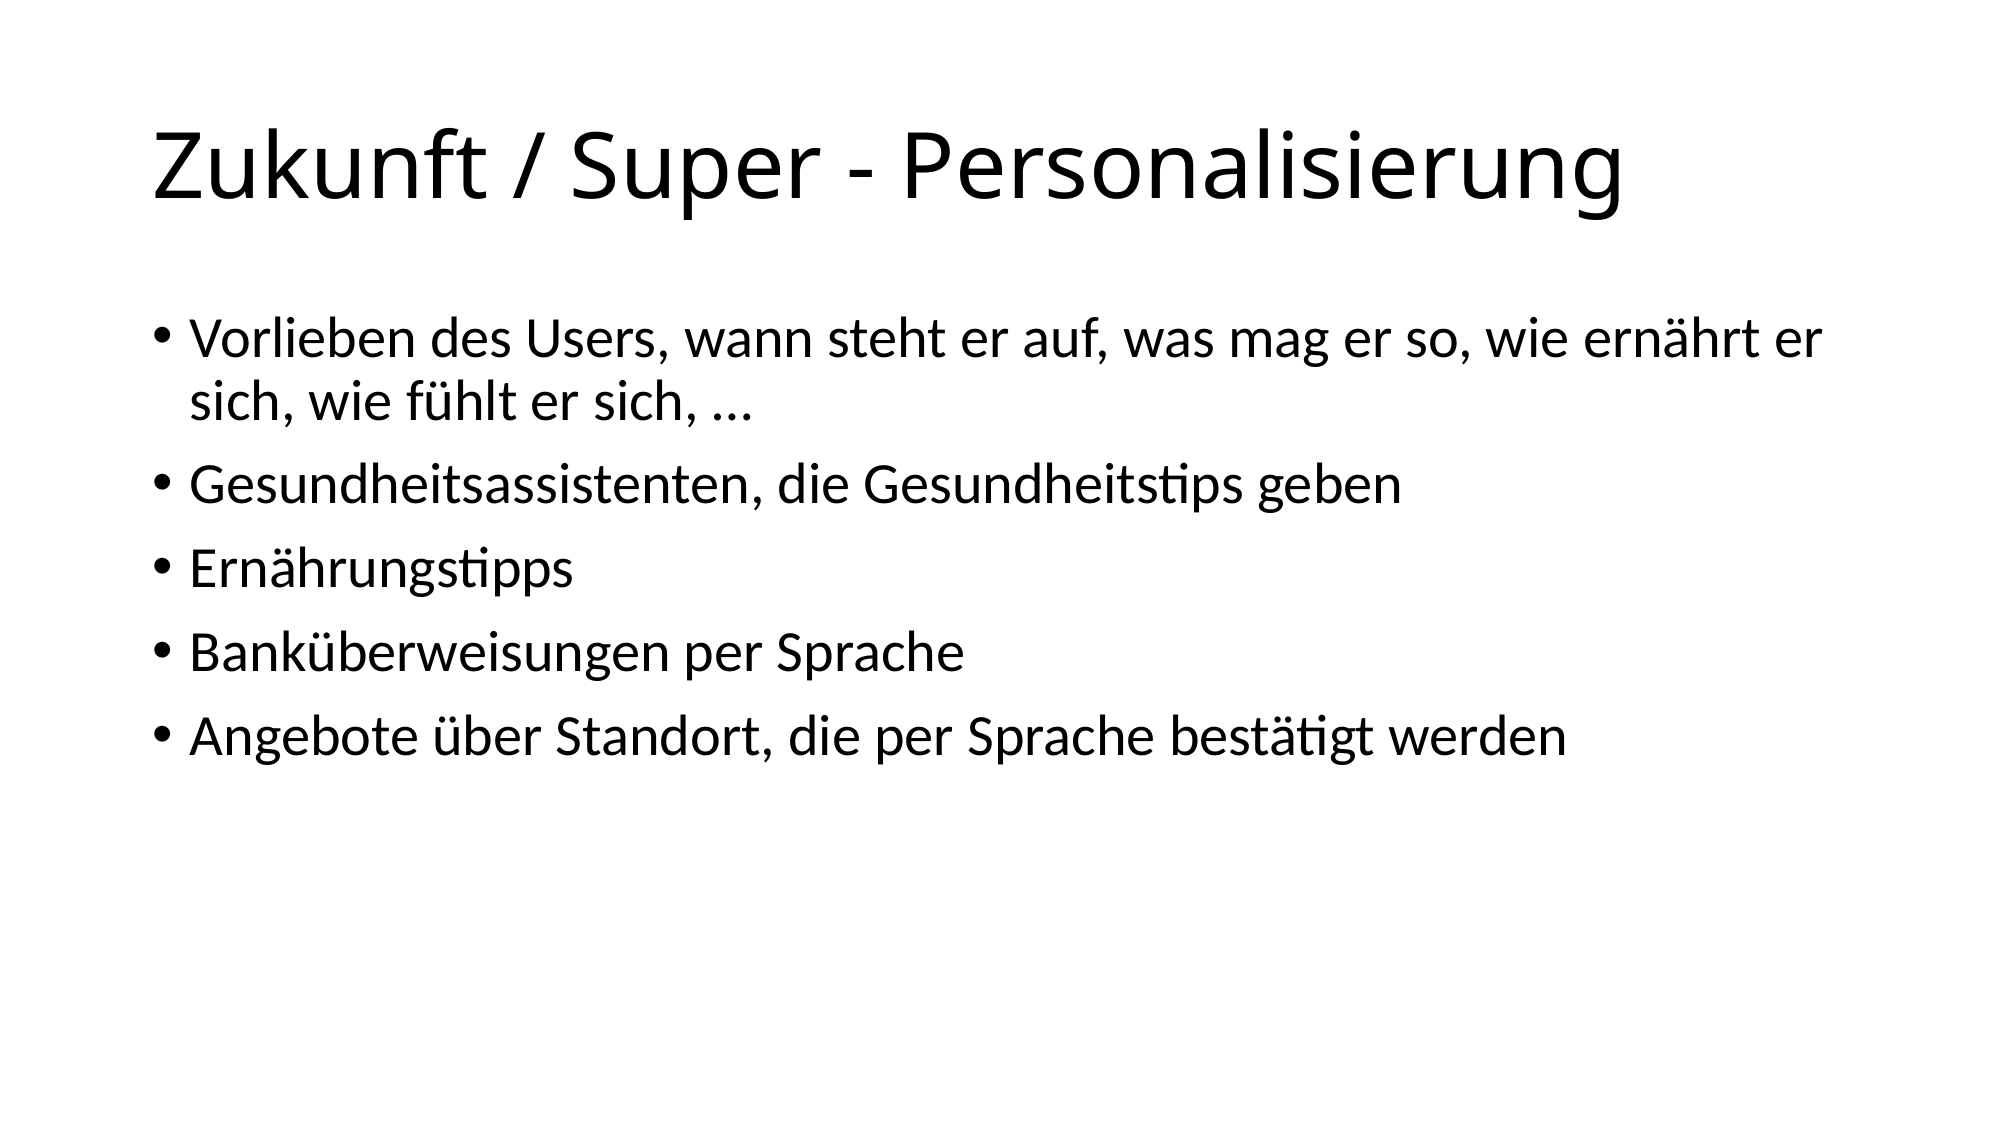

# Zukunft / Super - Personalisierung
Vorlieben des Users, wann steht er auf, was mag er so, wie ernährt er sich, wie fühlt er sich, …
Gesundheitsassistenten, die Gesundheitstips geben
Ernährungstipps
Banküberweisungen per Sprache
Angebote über Standort, die per Sprache bestätigt werden